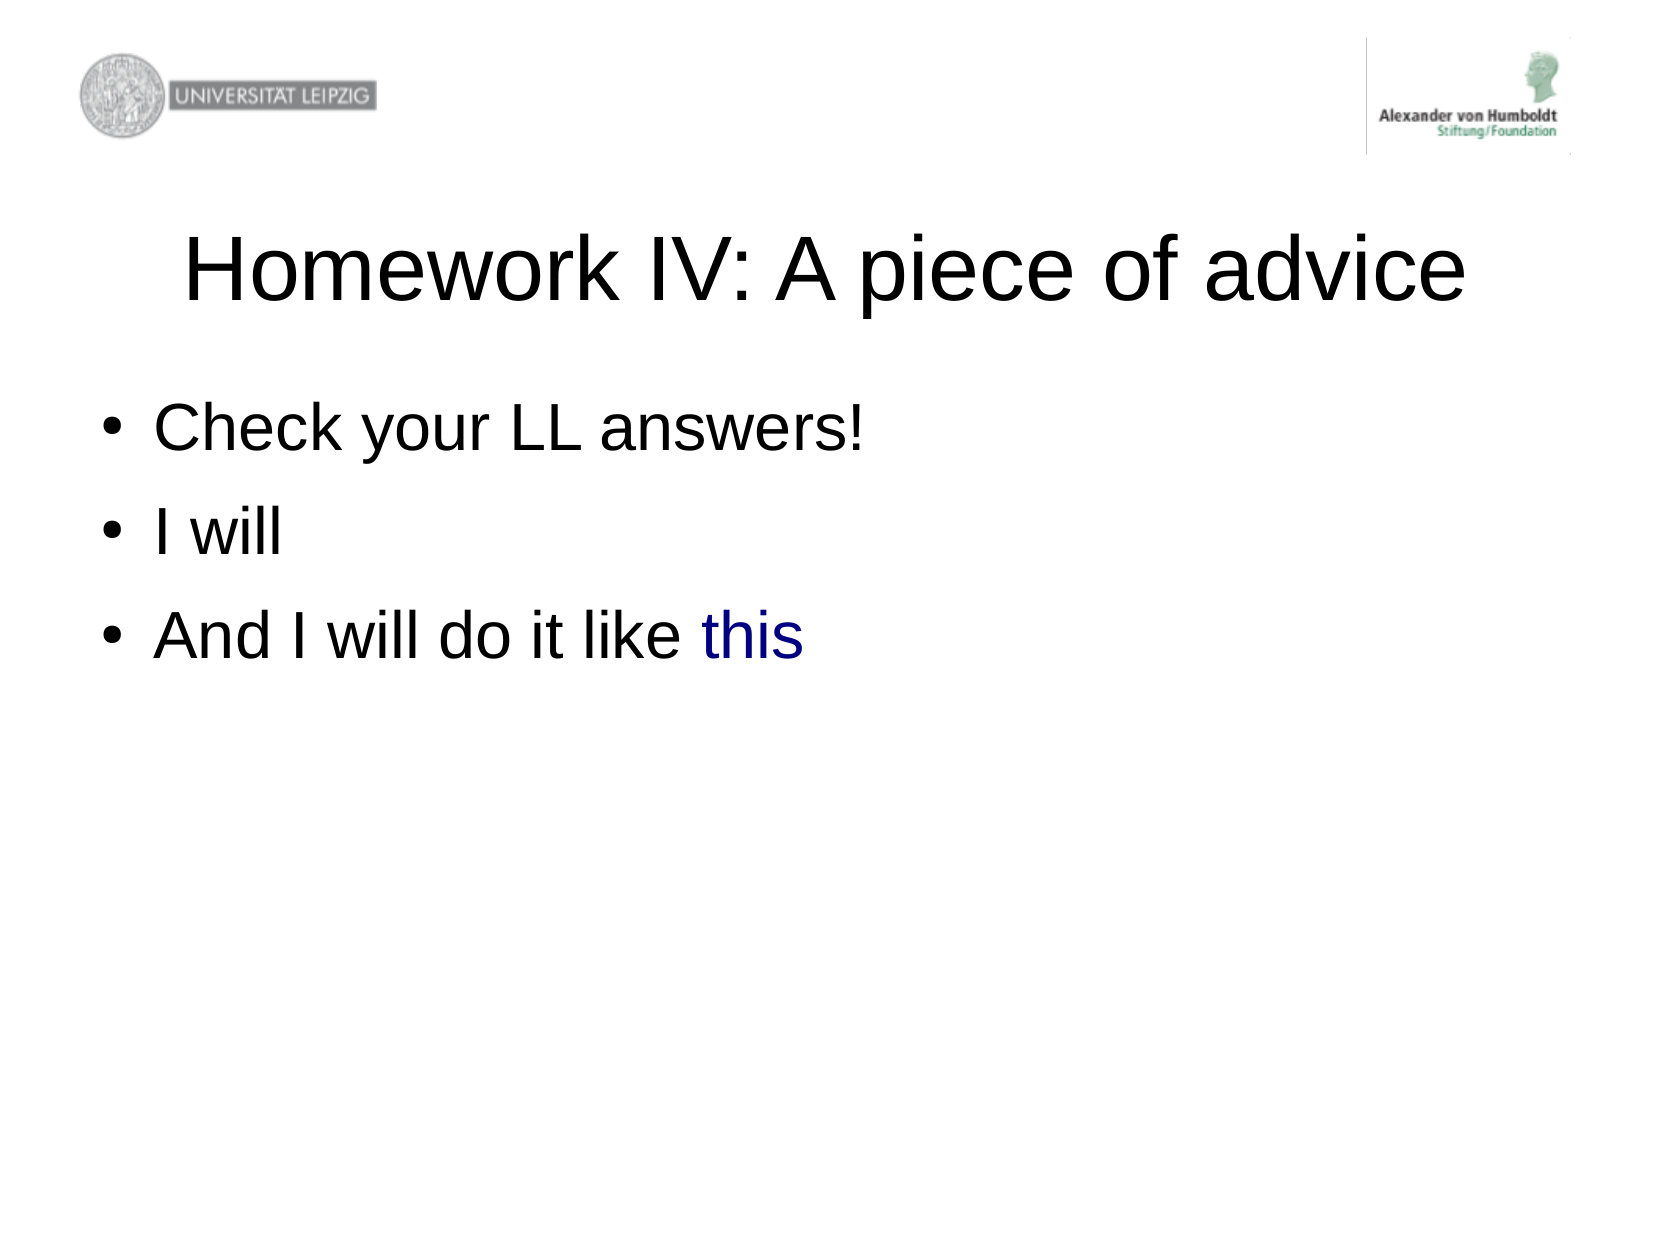

# Homework IV: A piece of advice
Check your LL answers!
I will
And I will do it like this